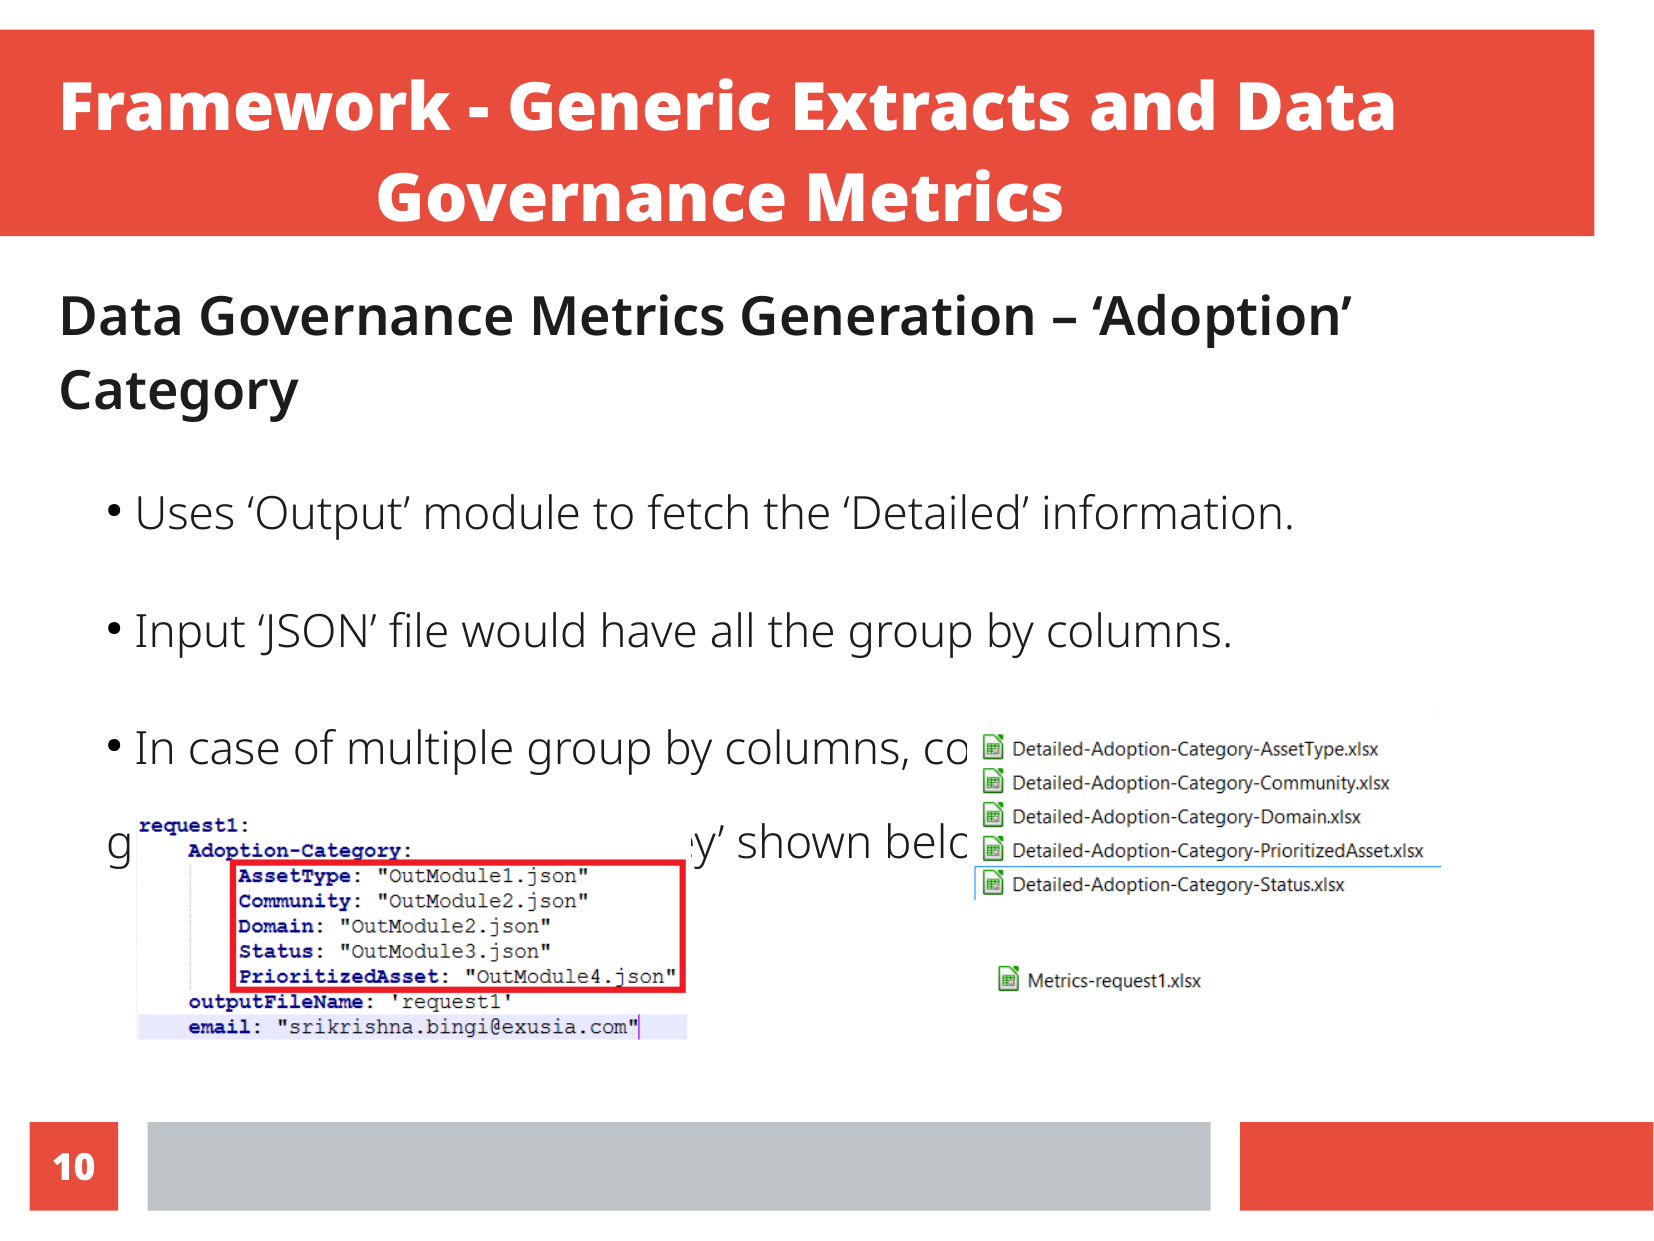

# Framework - Generic Extracts and Data Governance Metrics
Data Governance Metrics Generation – ‘Adoption’ Category
 Uses ‘Output’ module to fetch the ‘Detailed’ information.
 Input ‘JSON’ file would have all the group by columns.
 In case of multiple group by columns, column at lowest level of granularity is specified as ‘key’ shown below
10